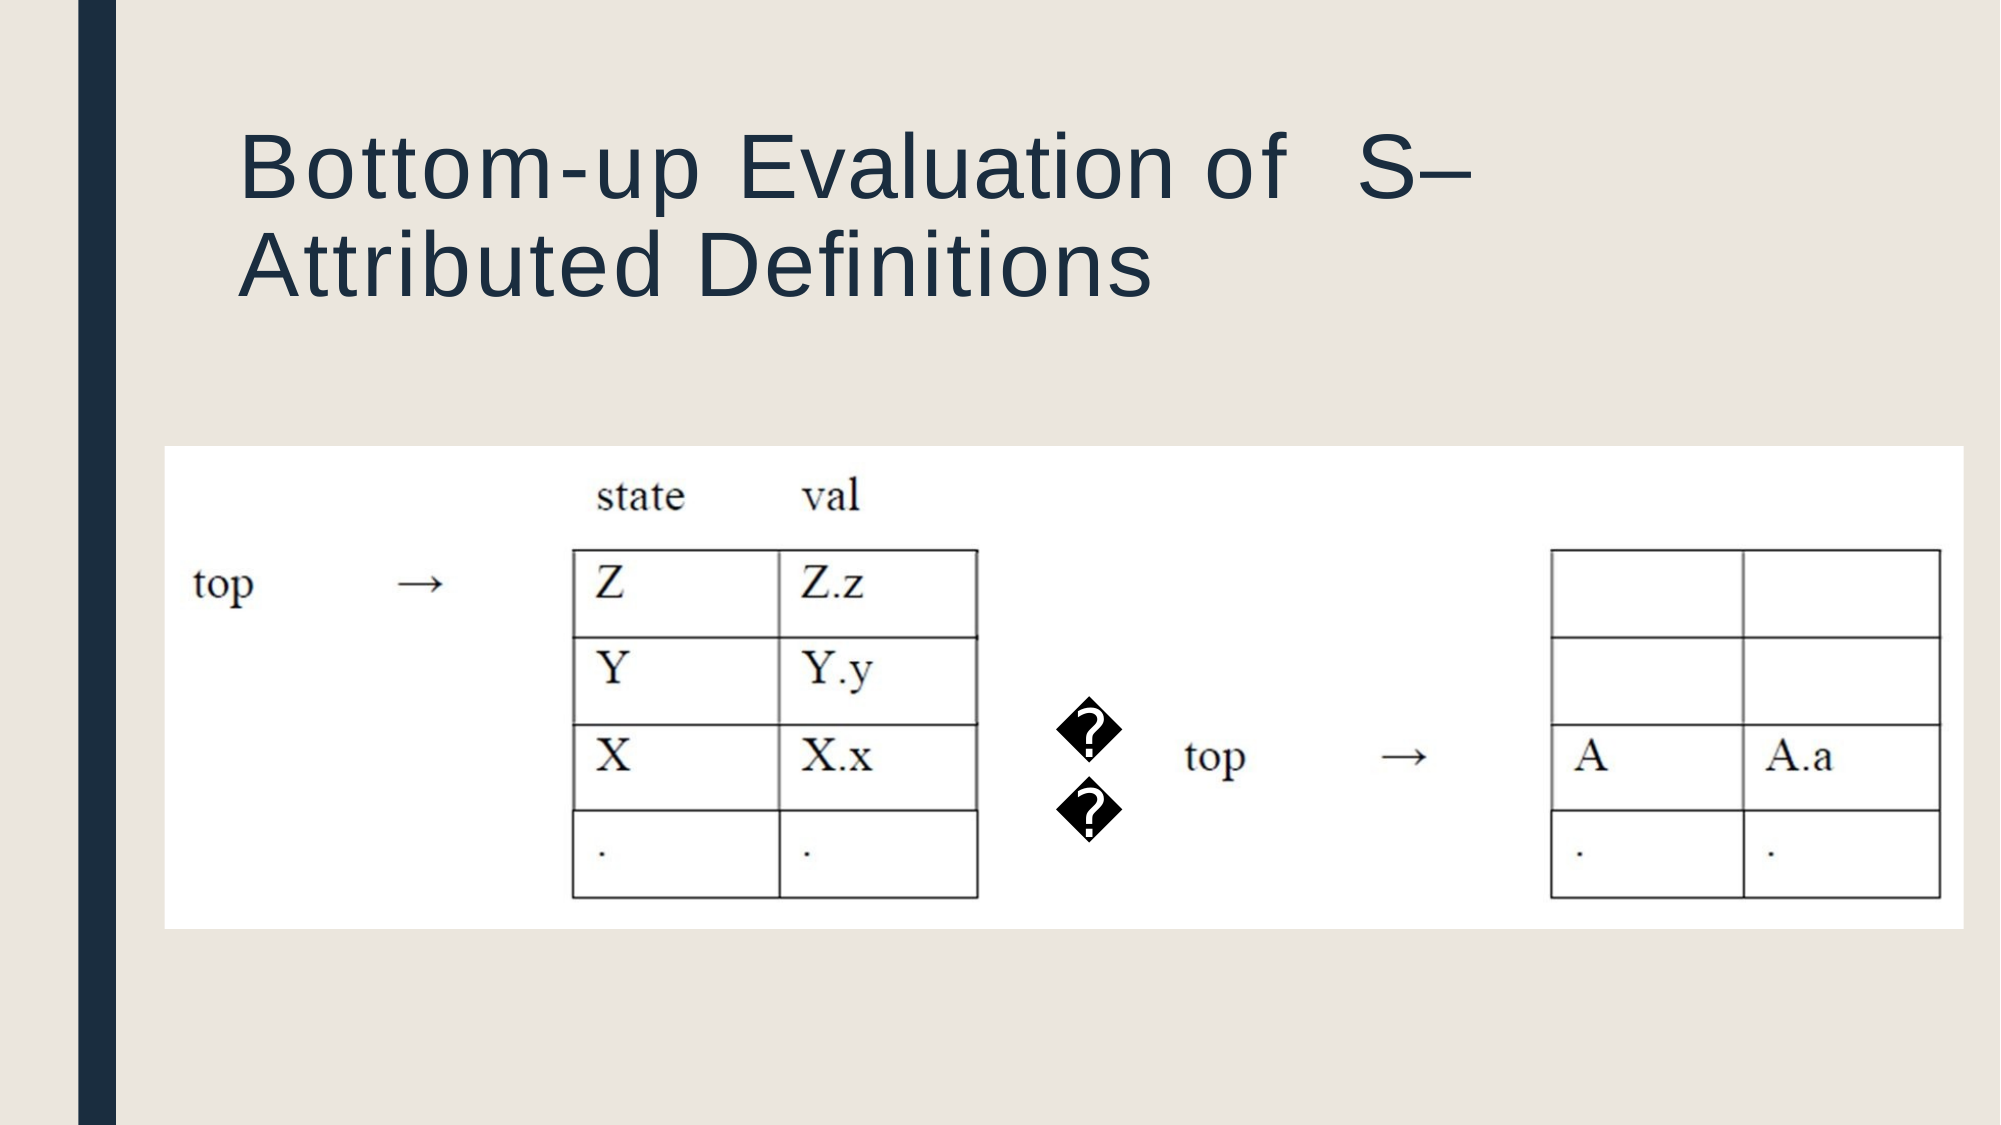

# Bottom-up Evaluation of S–Attributed Deﬁnitions
🡺